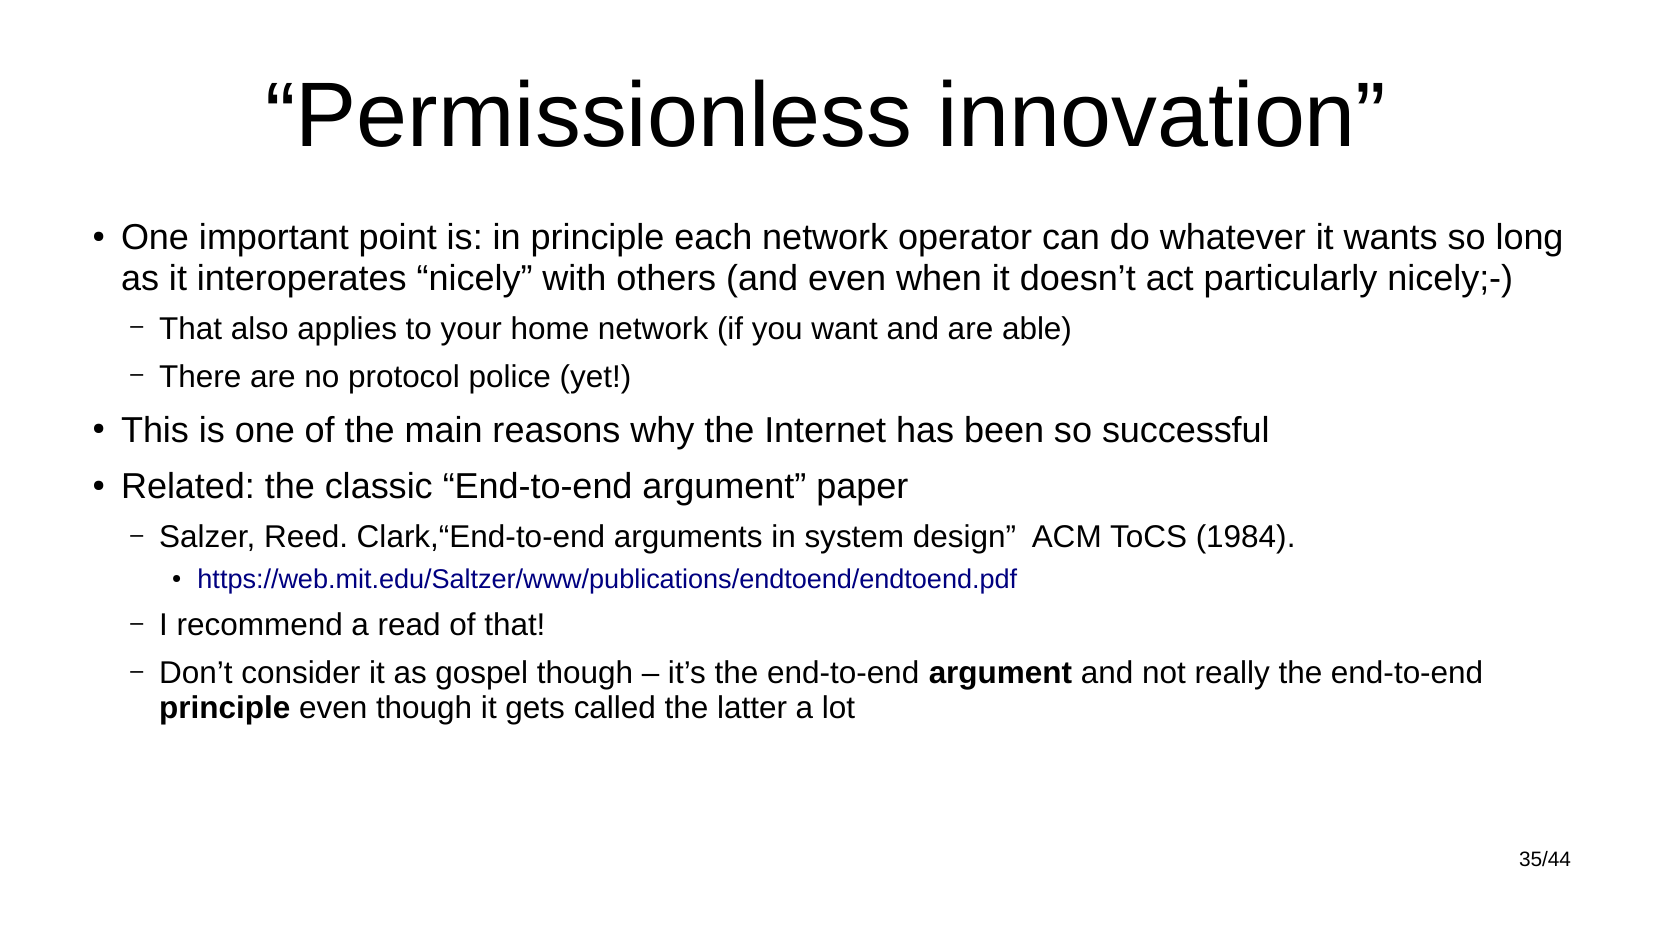

# “Permissionless innovation”
One important point is: in principle each network operator can do whatever it wants so long as it interoperates “nicely” with others (and even when it doesn’t act particularly nicely;-)
That also applies to your home network (if you want and are able)
There are no protocol police (yet!)
This is one of the main reasons why the Internet has been so successful
Related: the classic “End-to-end argument” paper
Salzer, Reed. Clark,“End-to-end arguments in system design” ACM ToCS (1984).
https://web.mit.edu/Saltzer/www/publications/endtoend/endtoend.pdf
I recommend a read of that!
Don’t consider it as gospel though – it’s the end-to-end argument and not really the end-to-end principle even though it gets called the latter a lot
35